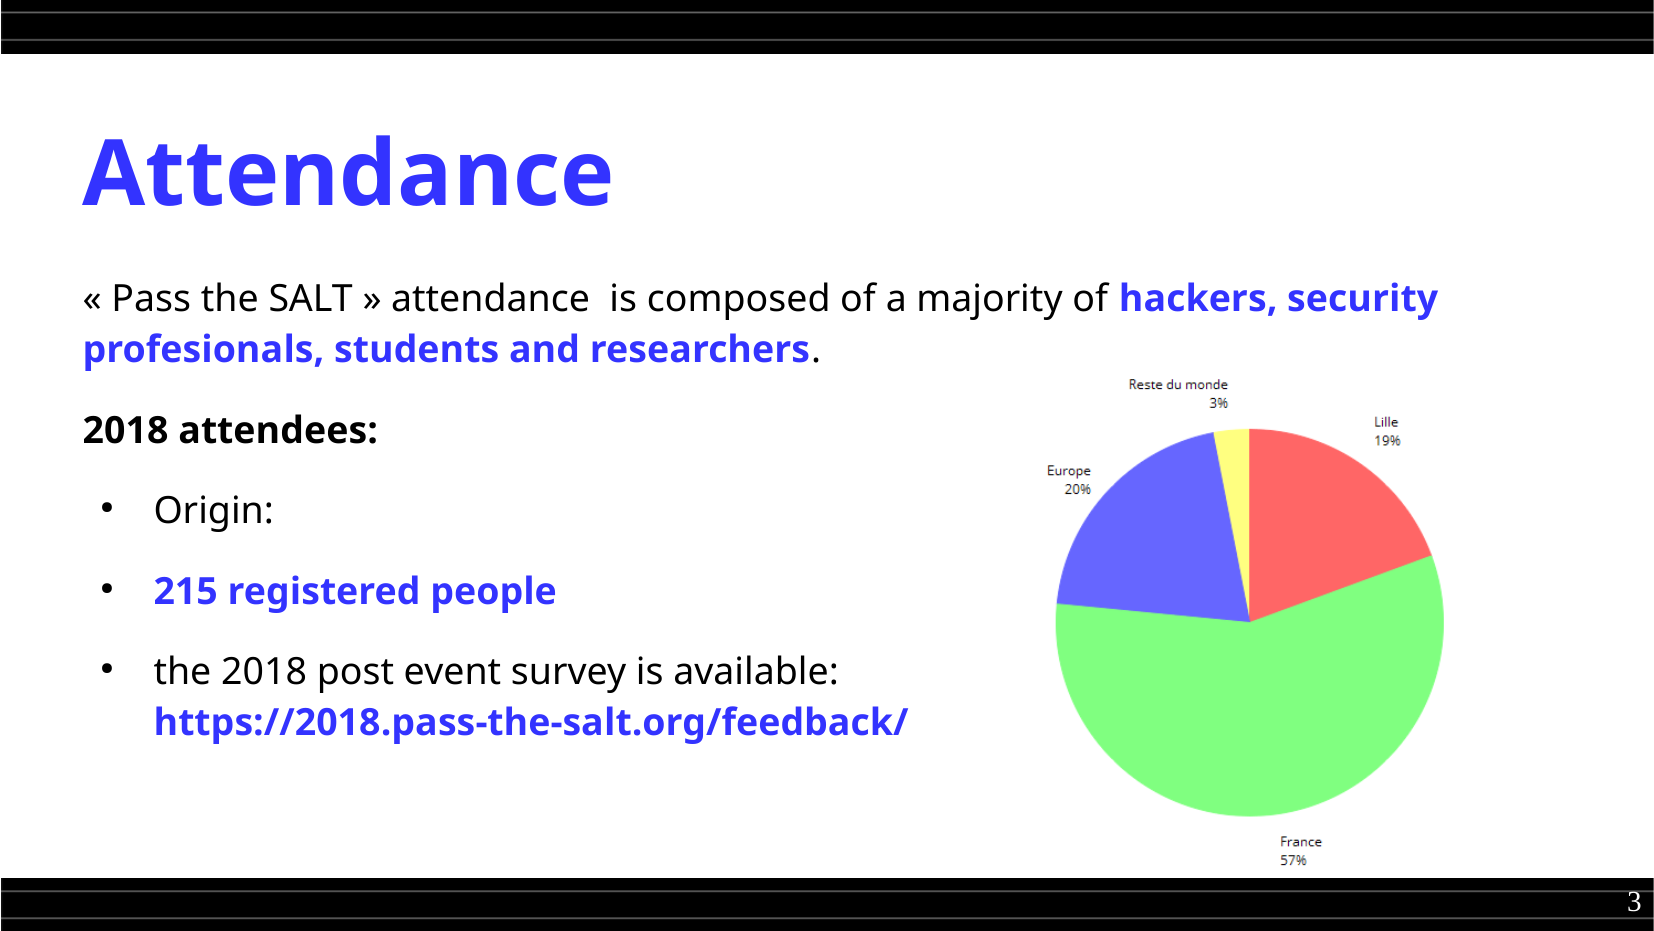

# Attendance
« Pass the SALT » attendance is composed of a majority of hackers, security profesionals, students and researchers.
2018 attendees:
Origin:
215 registered people
the 2018 post event survey is available:
https://2018.pass-the-salt.org/feedback/